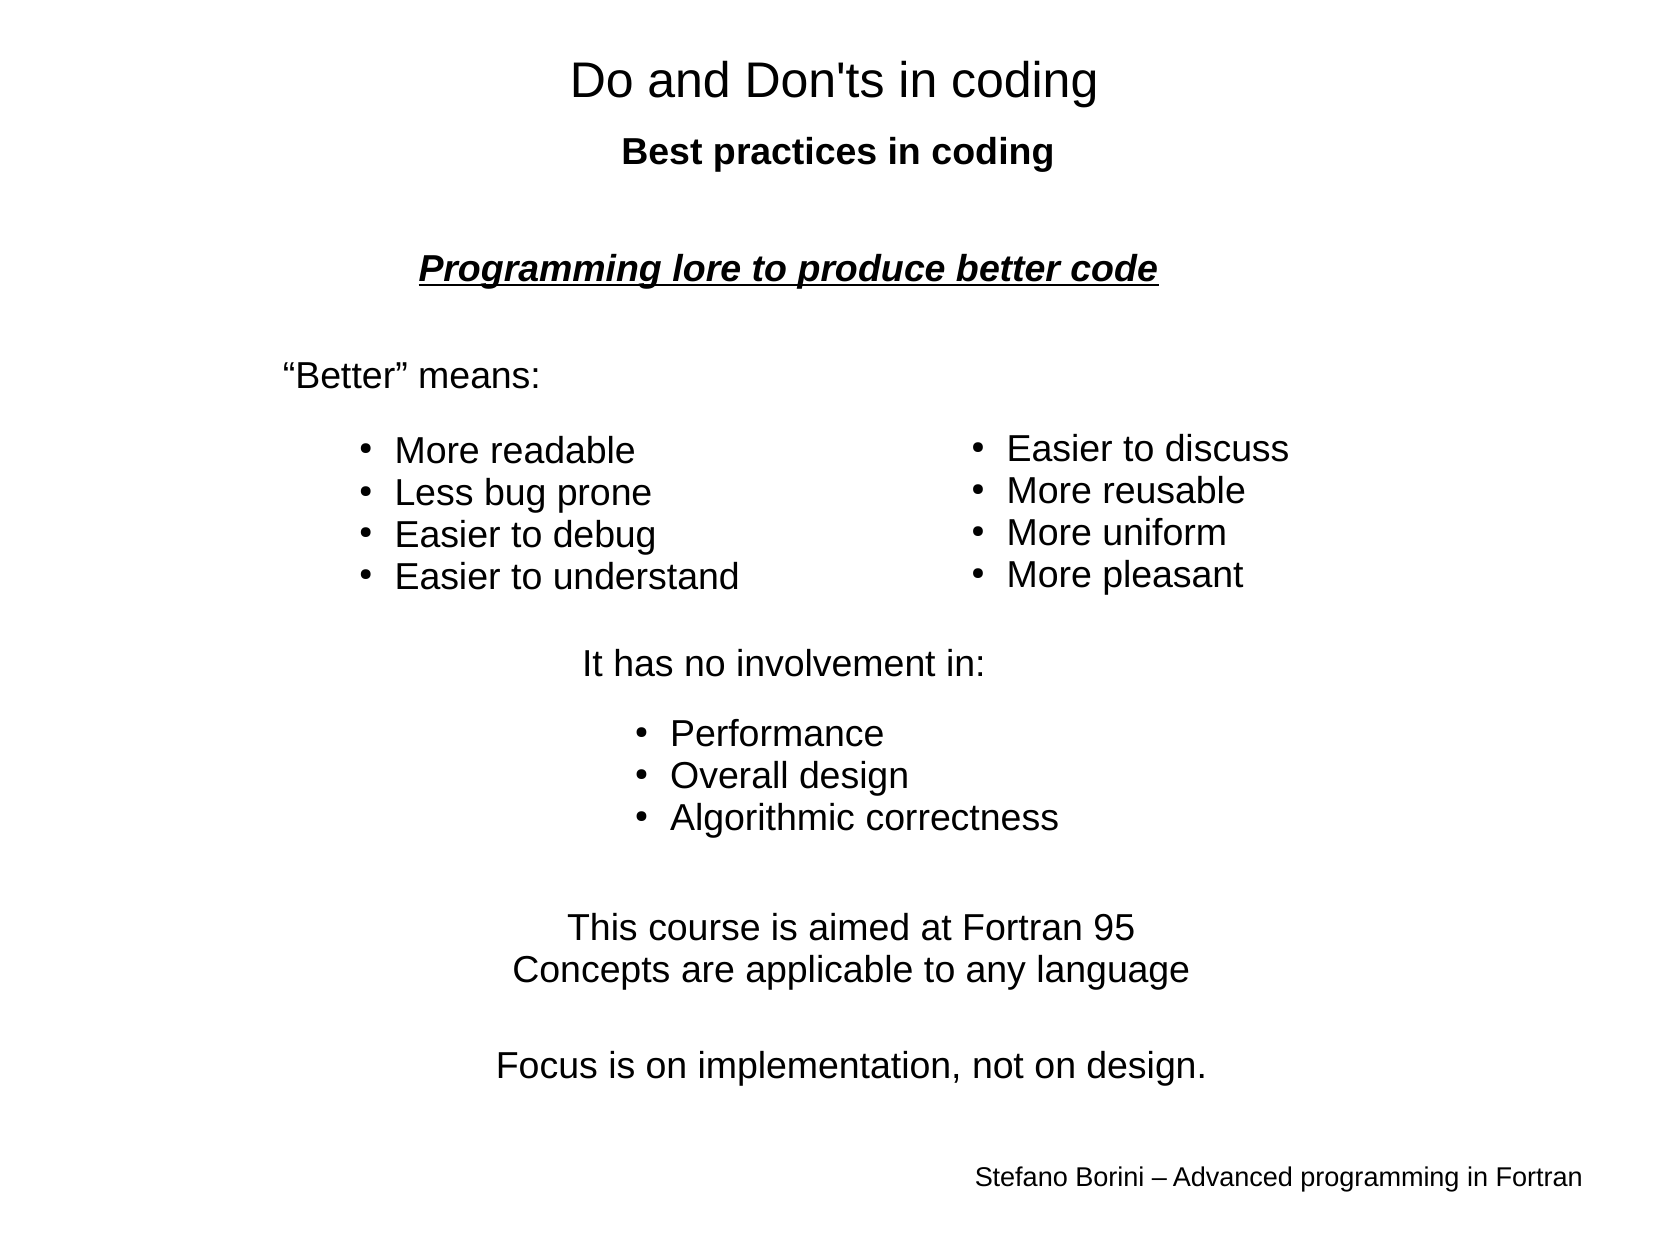

Do and Don'ts in coding
Best practices in coding
Programming lore to produce better code
“Better” means:
Easier to discuss
More reusable
More uniform
More pleasant
More readable
Less bug prone
Easier to debug
Easier to understand
It has no involvement in:
Performance
Overall design
Algorithmic correctness
This course is aimed at Fortran 95
Concepts are applicable to any language
Focus is on implementation, not on design.
Stefano Borini – Advanced programming in Fortran